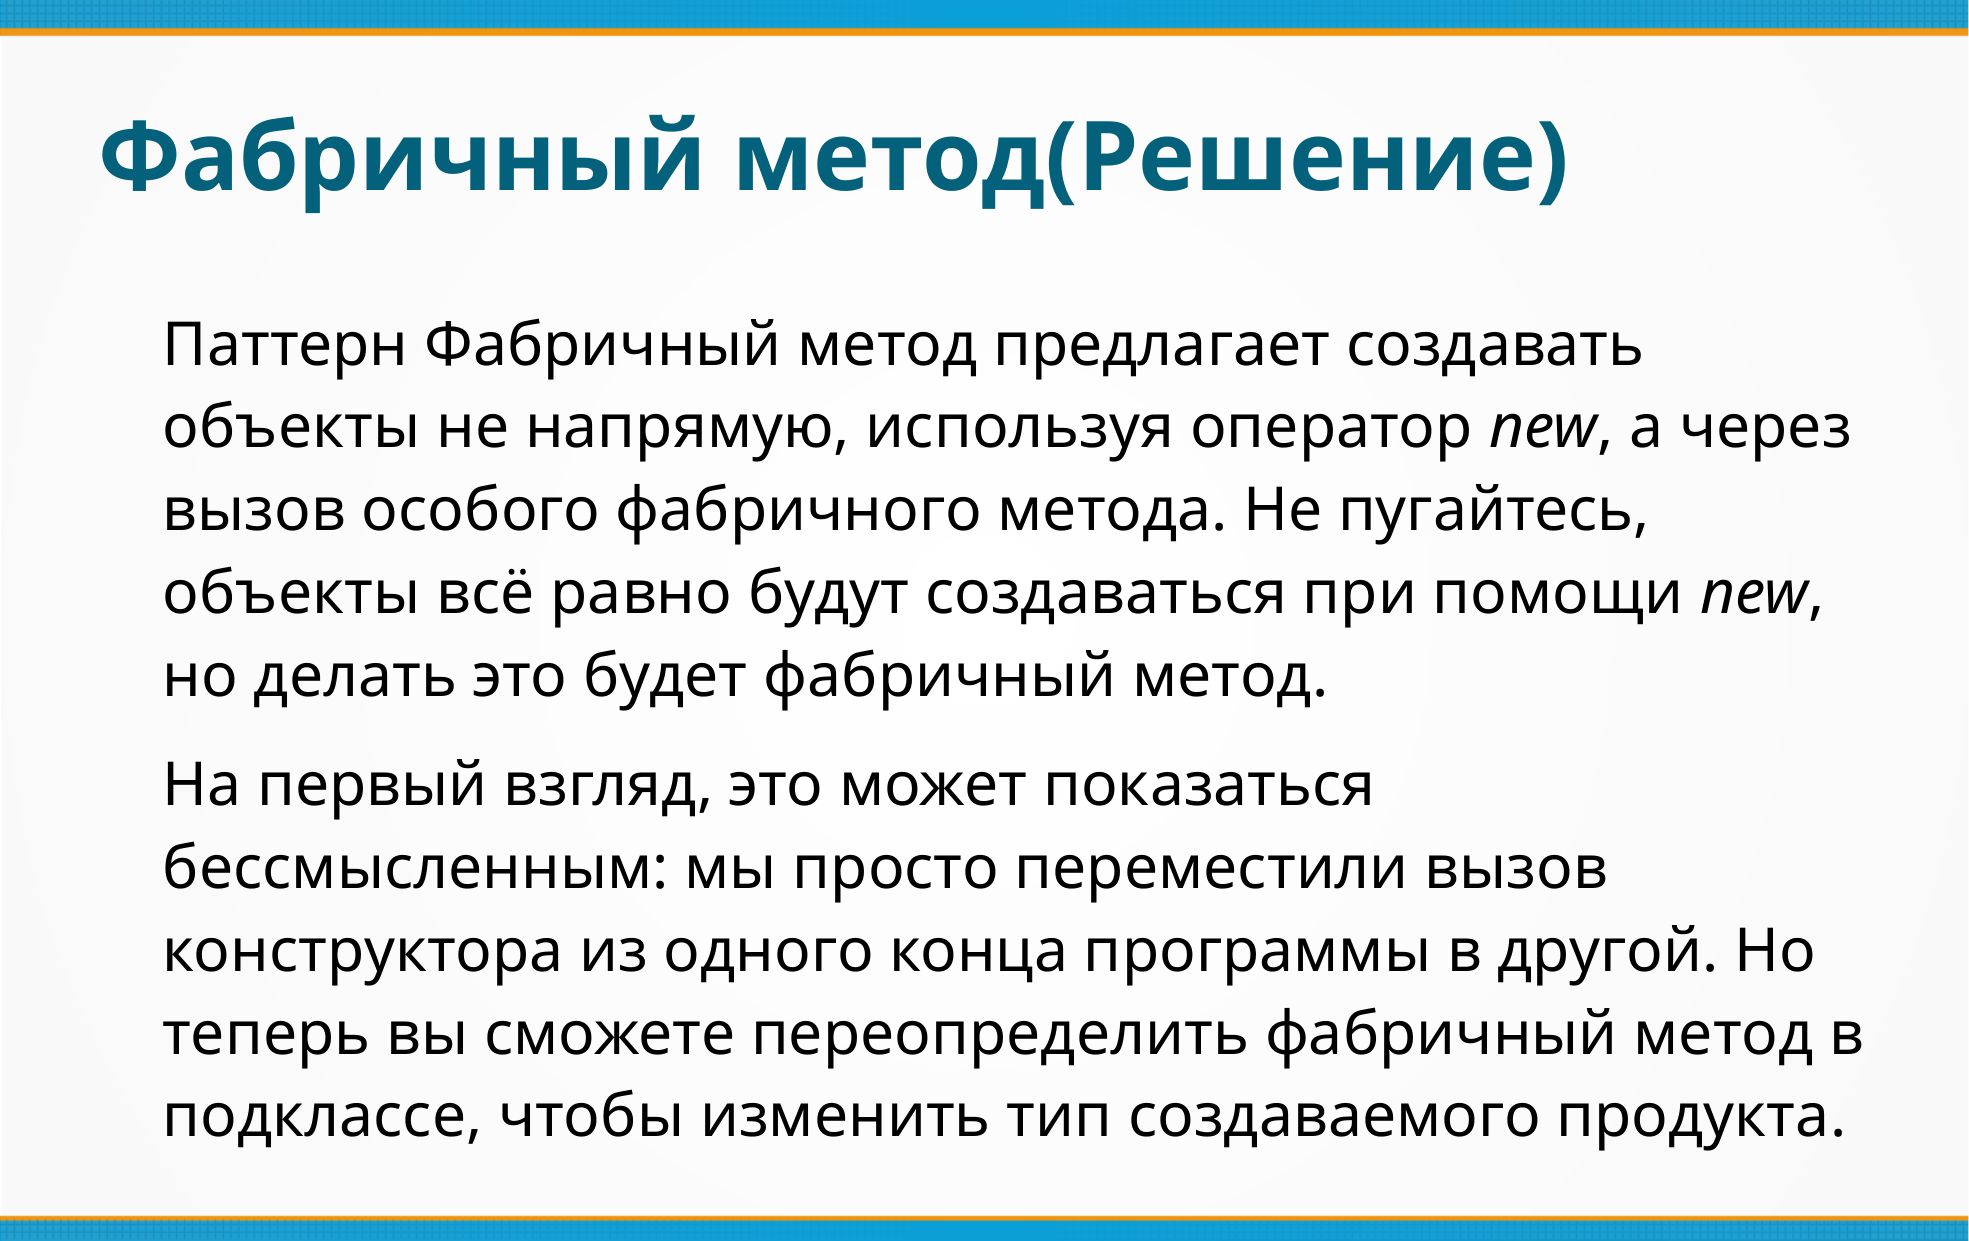

# Фабричный метод(Решение)
Паттерн Фабричный метод предлагает создавать объекты не напрямую, используя оператор new, а через вызов особого фабричного метода. Не пугайтесь, объекты всё равно будут создаваться при помощи new, но делать это будет фабричный метод.
На первый взгляд, это может показаться бессмысленным: мы просто переместили вызов конструктора из одного конца программы в другой. Но теперь вы сможете переопределить фабричный метод в подклассе, чтобы изменить тип создаваемого продукта.